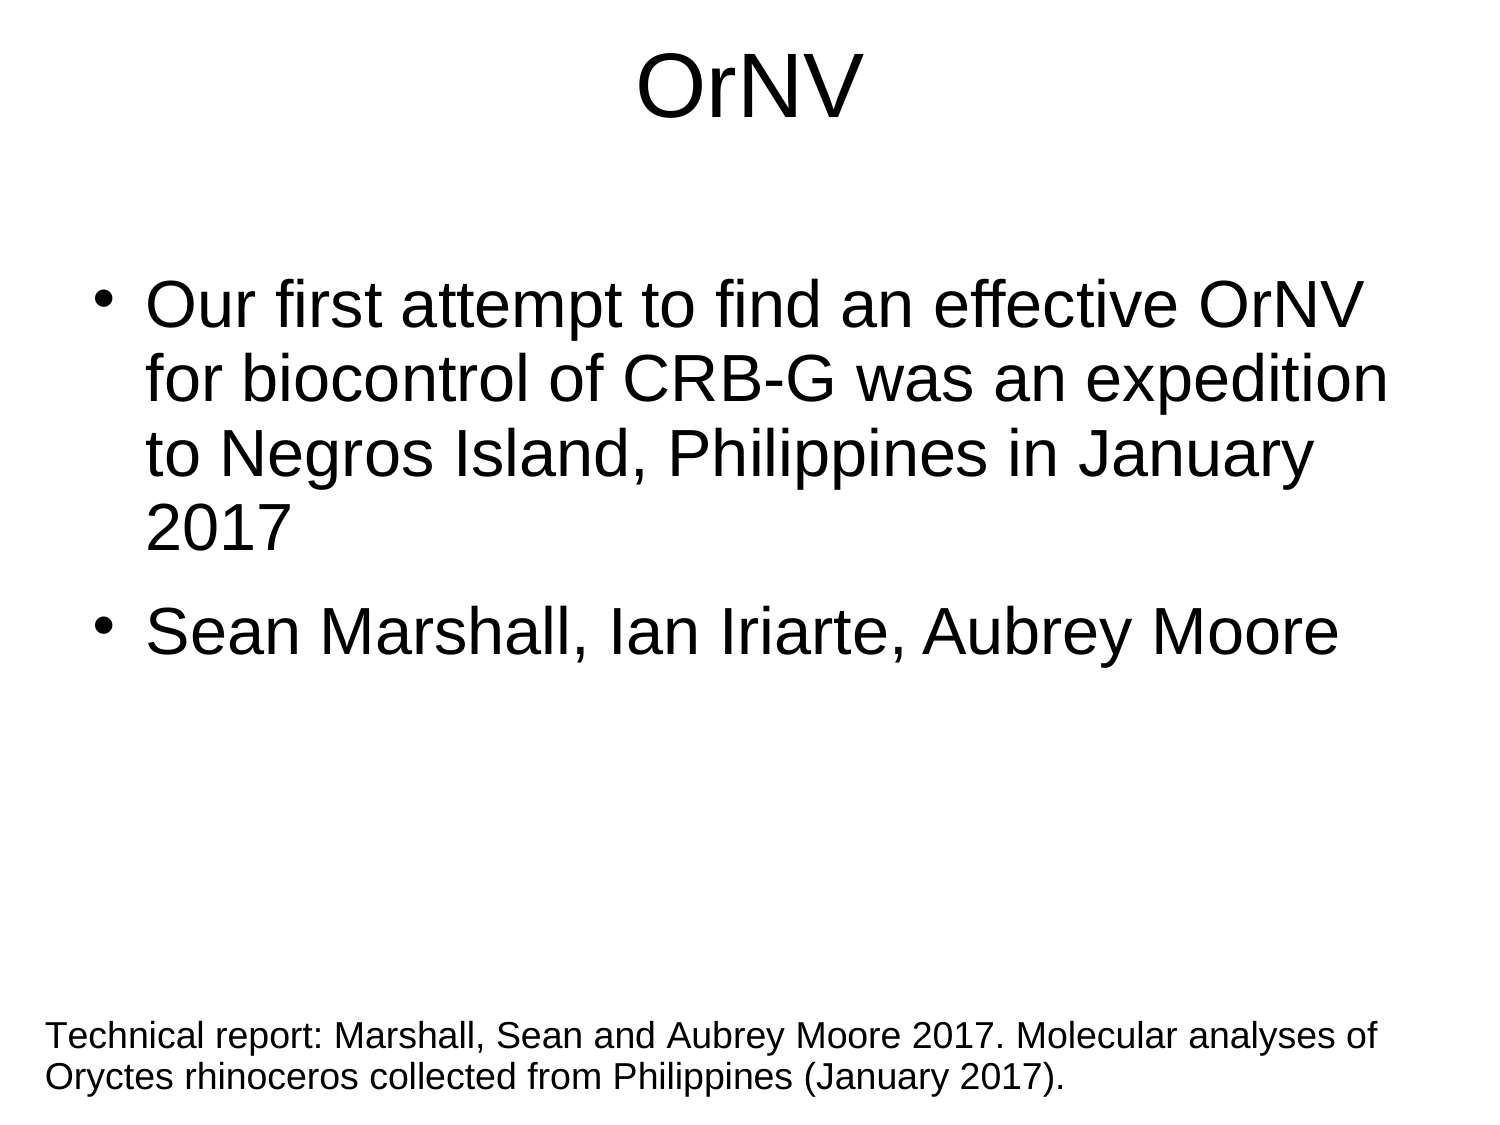

# OrNV
Our first attempt to find an effective OrNV for biocontrol of CRB-G was an expedition to Negros Island, Philippines in January 2017
Sean Marshall, Ian Iriarte, Aubrey Moore
Technical report: Marshall, Sean and Aubrey Moore 2017. Molecular analyses of Oryctes rhinoceros collected from Philippines (January 2017).